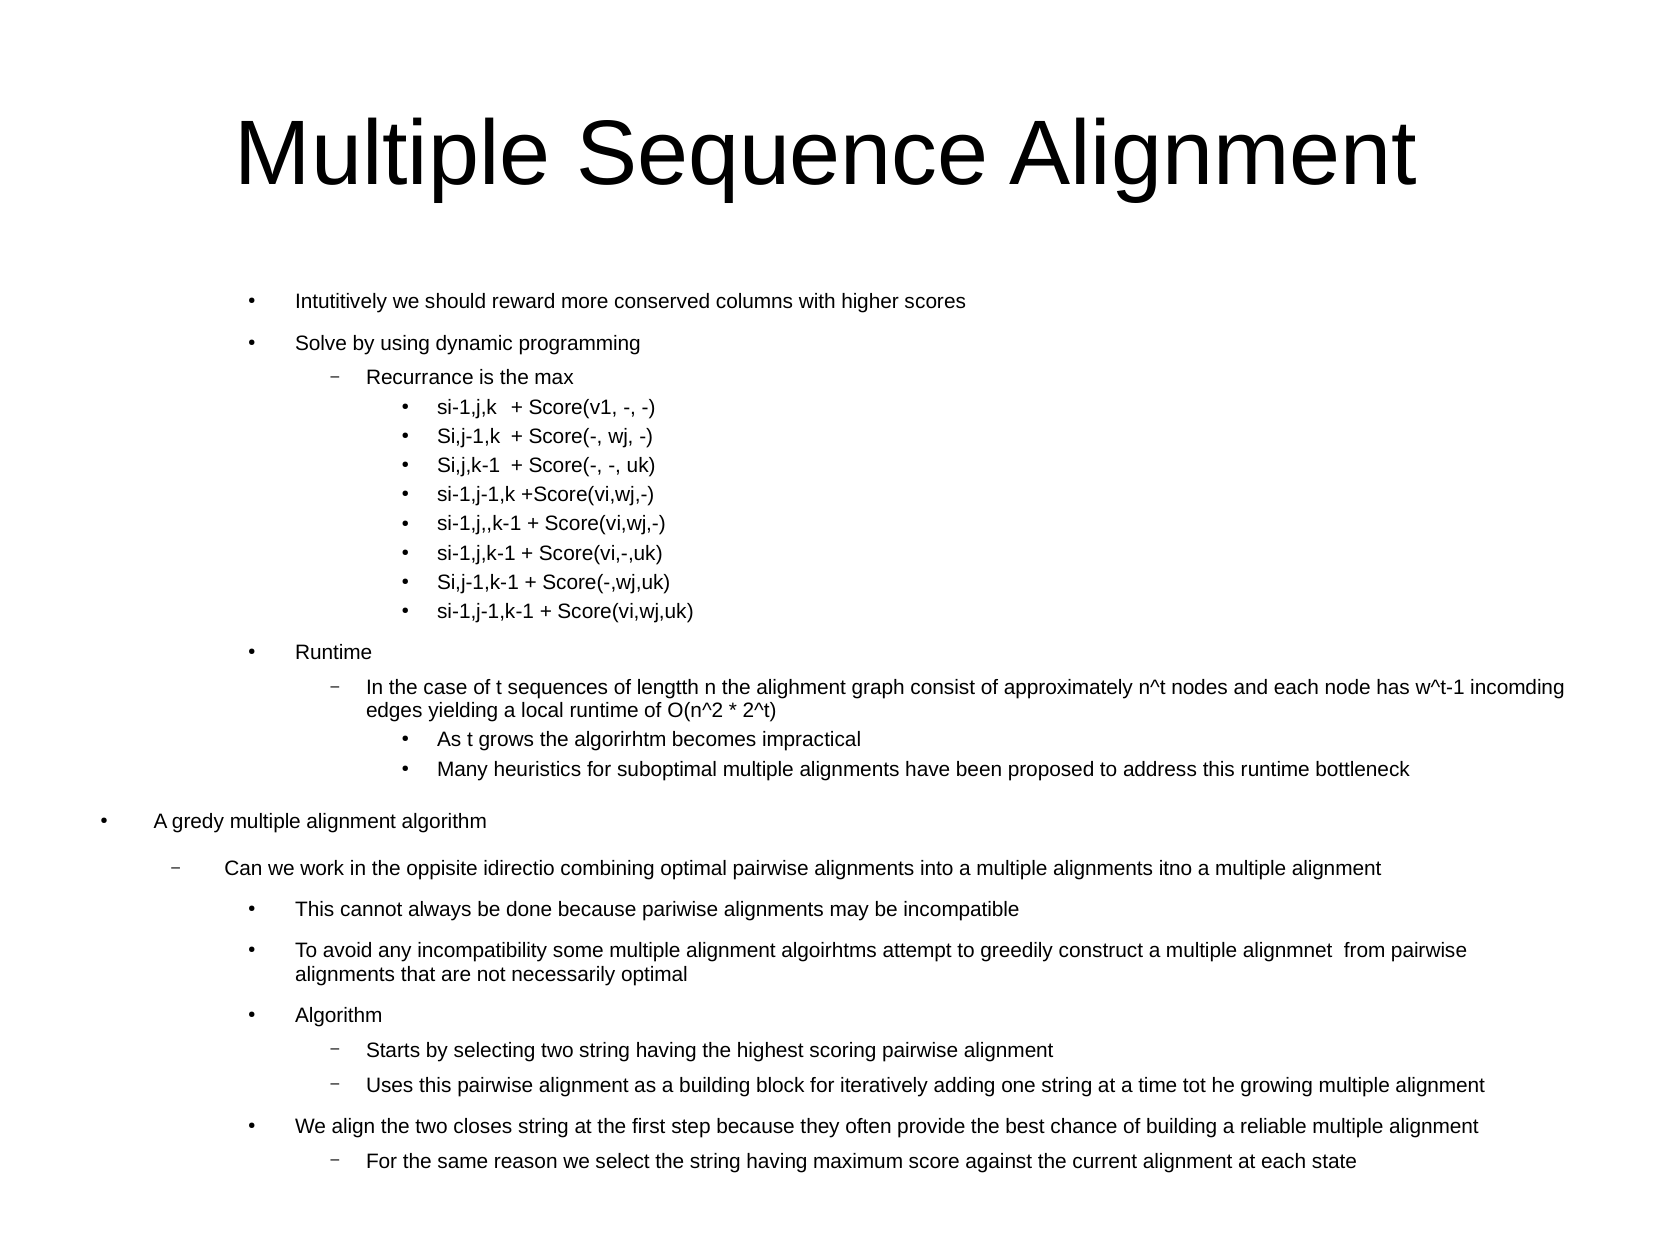

# Multiple Sequence Alignment
Intutitively we should reward more conserved columns with higher scores
Solve by using dynamic programming
Recurrance is the max
si-1,j,k 	+ Score(v1, -, -)
Si,j-1,k	+ Score(-, wj, -)
Si,j,k-1	+ Score(-, -, uk)
si-1,j-1,k +Score(vi,wj,-)
si-1,j,,k-1 + Score(vi,wj,-)
si-1,j,k-1 + Score(vi,-,uk)
Si,j-1,k-1 + Score(-,wj,uk)
si-1,j-1,k-1 + Score(vi,wj,uk)
Runtime
In the case of t sequences of lengtth n the alighment graph consist of approximately n^t nodes and each node has w^t-1 incomding edges yielding a local runtime of O(n^2 * 2^t)
As t grows the algorirhtm becomes impractical
Many heuristics for suboptimal multiple alignments have been proposed to address this runtime bottleneck
A gredy multiple alignment algorithm
Can we work in the oppisite idirectio combining optimal pairwise alignments into a multiple alignments itno a multiple alignment
This cannot always be done because pariwise alignments may be incompatible
To avoid any incompatibility some multiple alignment algoirhtms attempt to greedily construct a multiple alignmnet from pairwise alignments that are not necessarily optimal
Algorithm
Starts by selecting two string having the highest scoring pairwise alignment
Uses this pairwise alignment as a building block for iteratively adding one string at a time tot he growing multiple alignment
We align the two closes string at the first step because they often provide the best chance of building a reliable multiple alignment
For the same reason we select the string having maximum score against the current alignment at each state